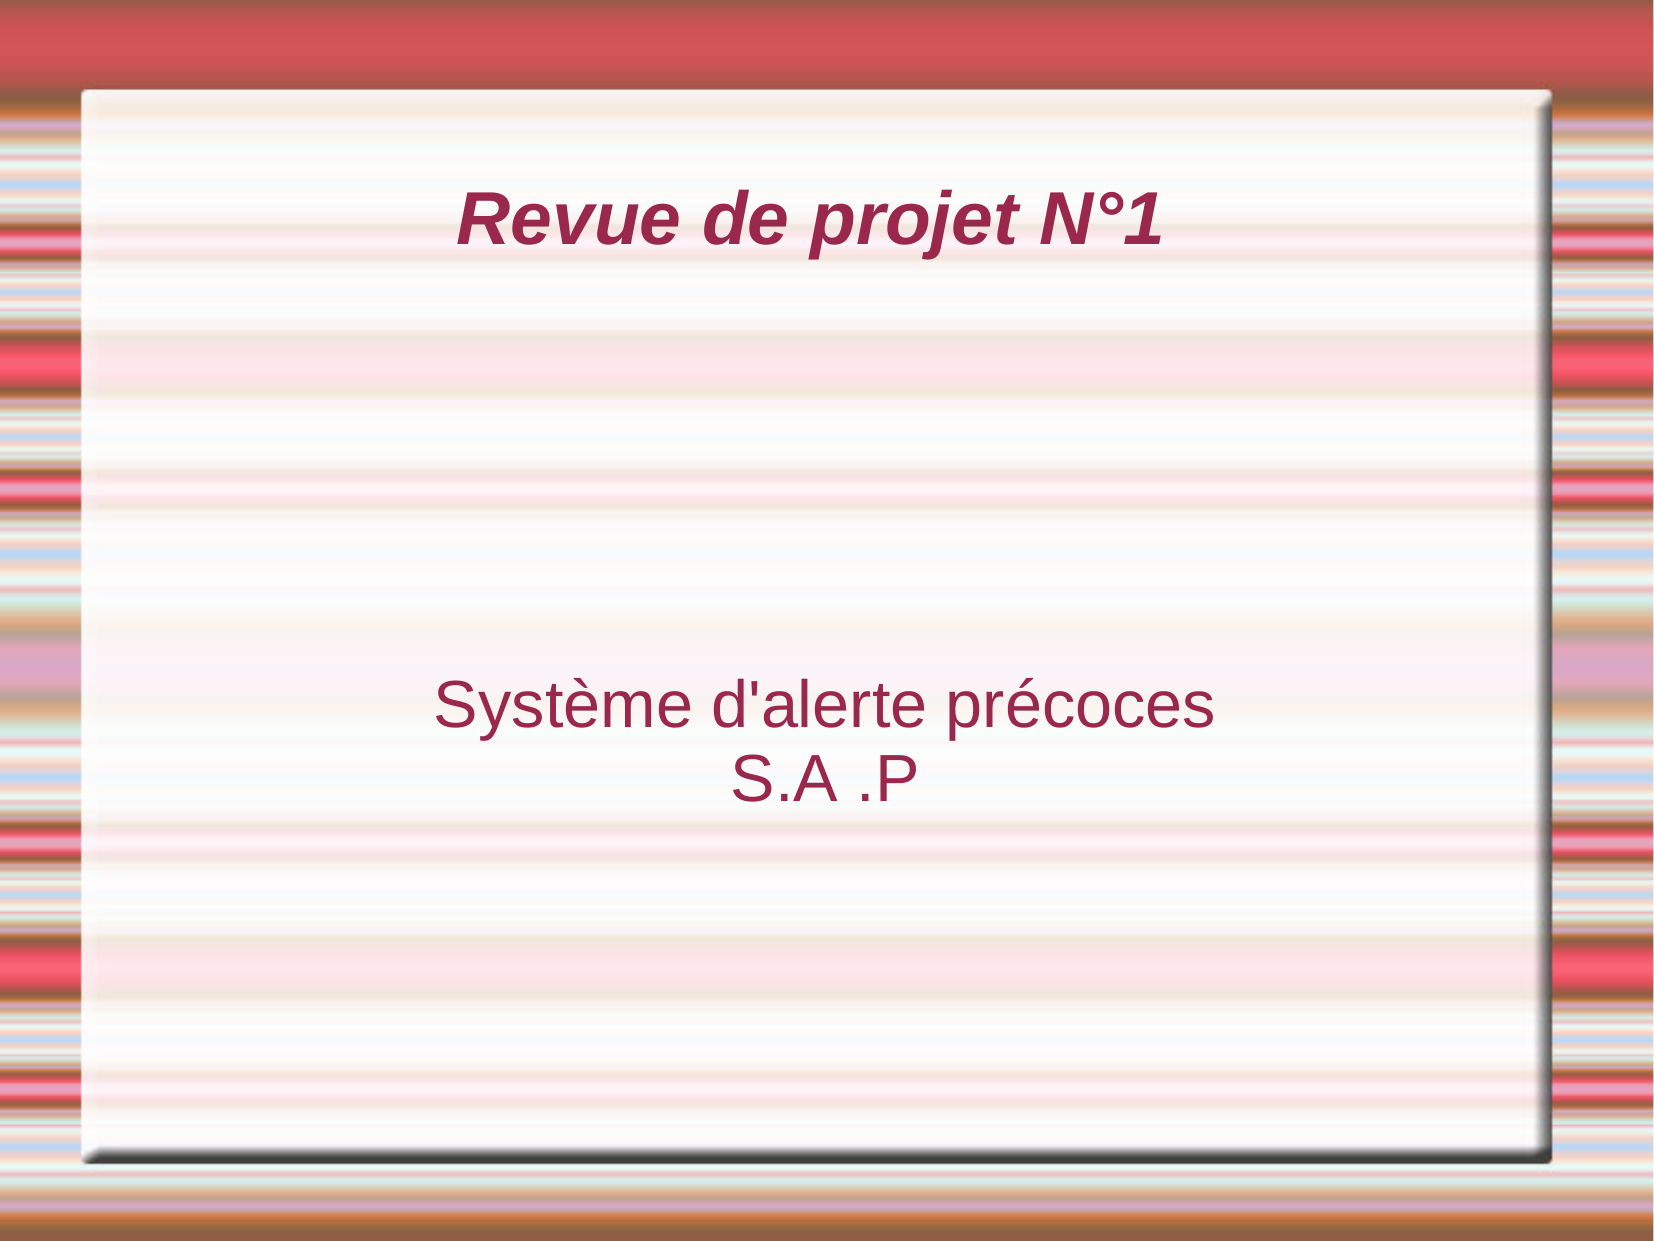

# Revue de projet N°1
Système d'alerte précoces
S.A .P